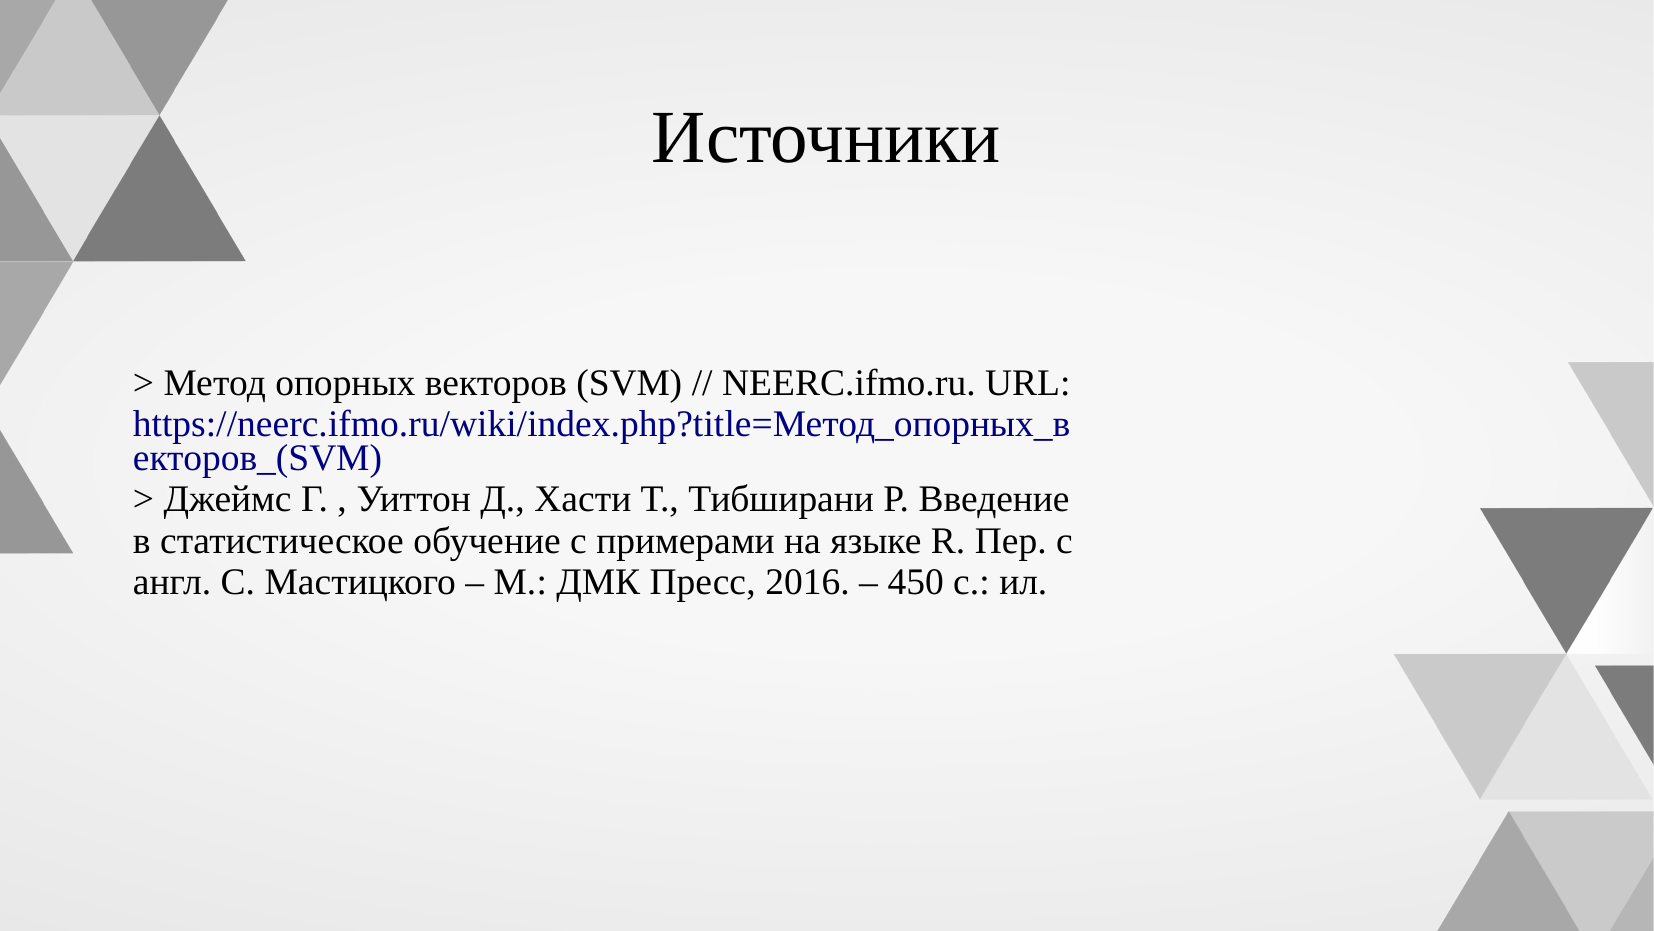

Источники
> Метод опорных векторов (SVM) // NEERC.ifmo.ru. URL: https://neerc.ifmo.ru/wiki/index.php?title=Метод_опорных_векторов_(SVM)
> Джеймс Г. , Уиттон Д., Хасти Т., Тибширани Р. Введение в статистическое обучение с примерами на языке R. Пер. с англ. С. Мастицкого – М.: ДМК Пресс, 2016. – 450 с.: ил.